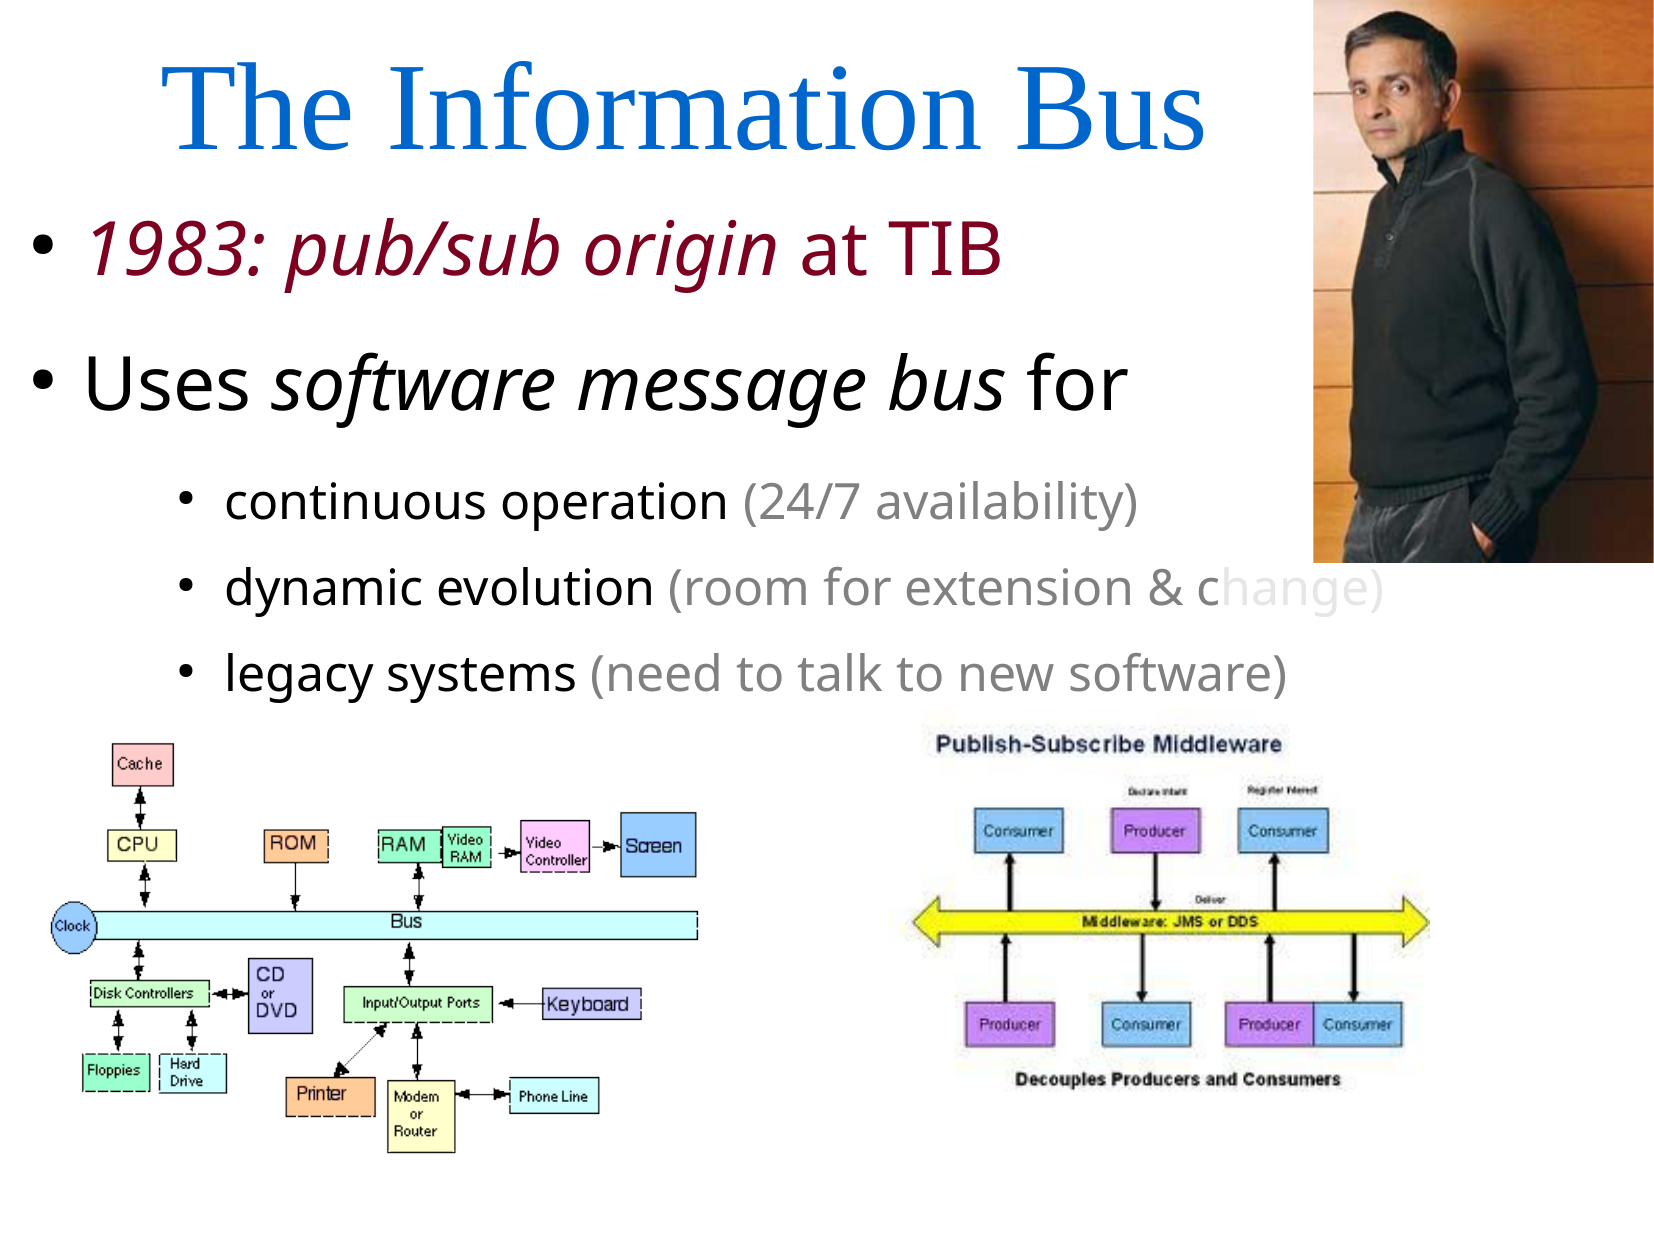

# The Information Bus
1983: pub/sub origin at TIB
Uses software message bus for
continuous operation (24/7 availability)
dynamic evolution (room for extension & change)
legacy systems (need to talk to new software)